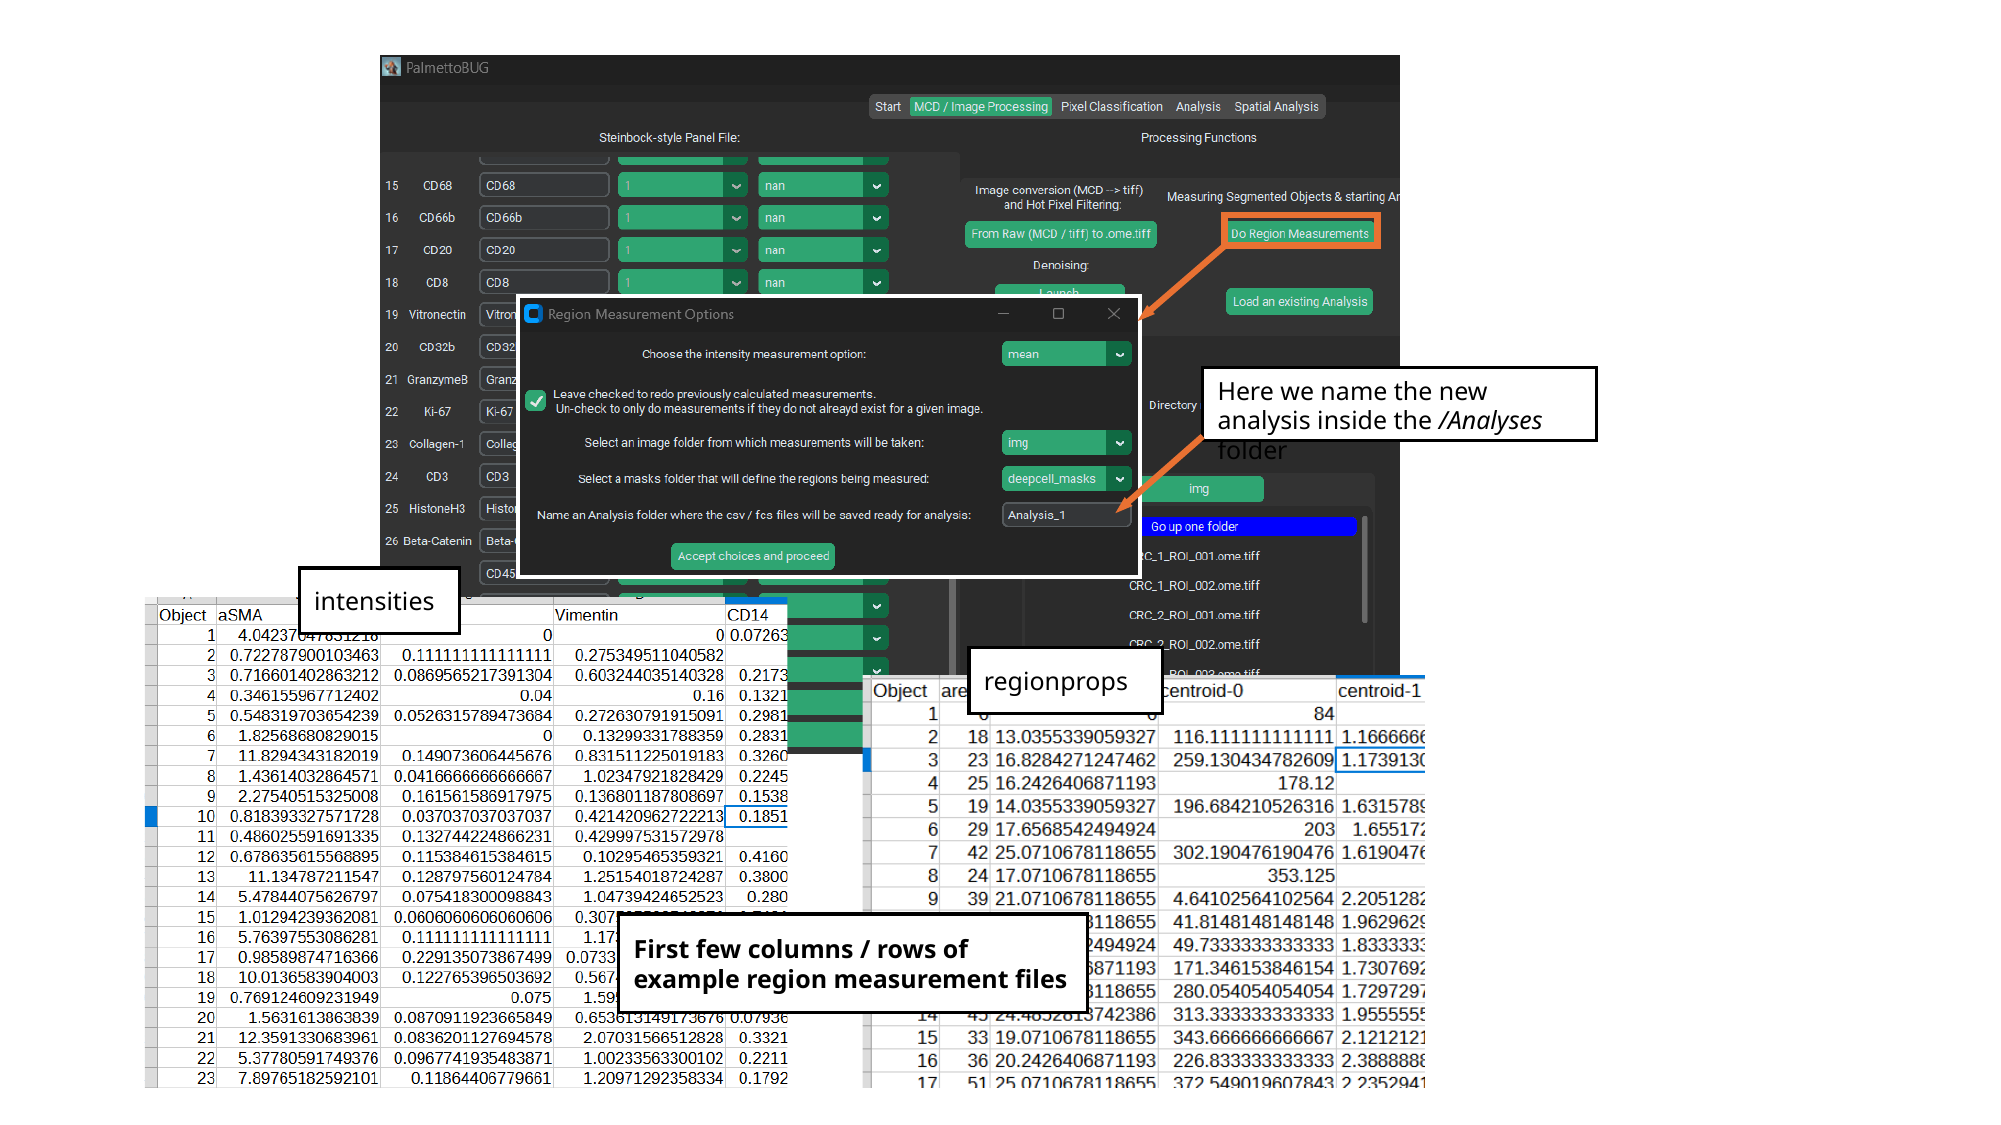

Here we name the new analysis inside the /Analyses folder
intensities
regionprops
First few columns / rows of example region measurement files